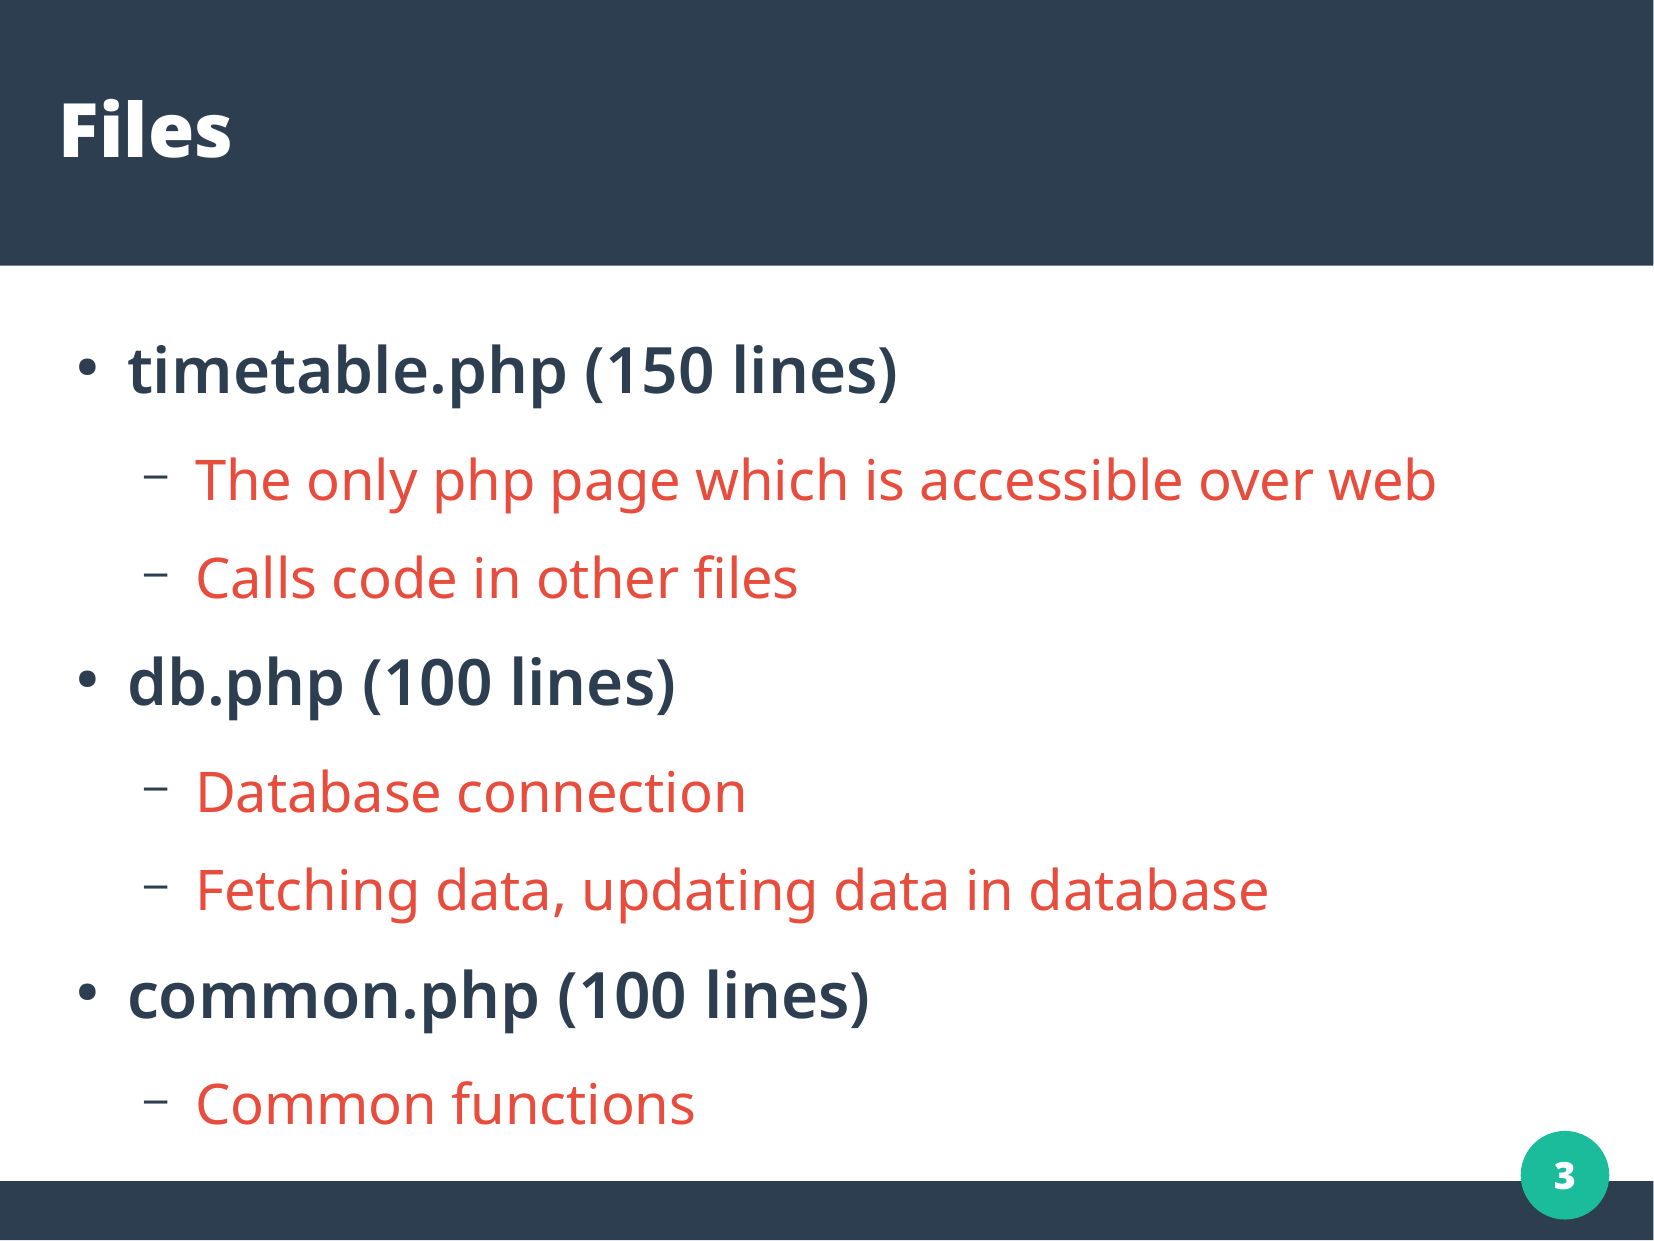

# Files
timetable.php (150 lines)
The only php page which is accessible over web
Calls code in other files
db.php (100 lines)
Database connection
Fetching data, updating data in database
common.php (100 lines)
Common functions
3